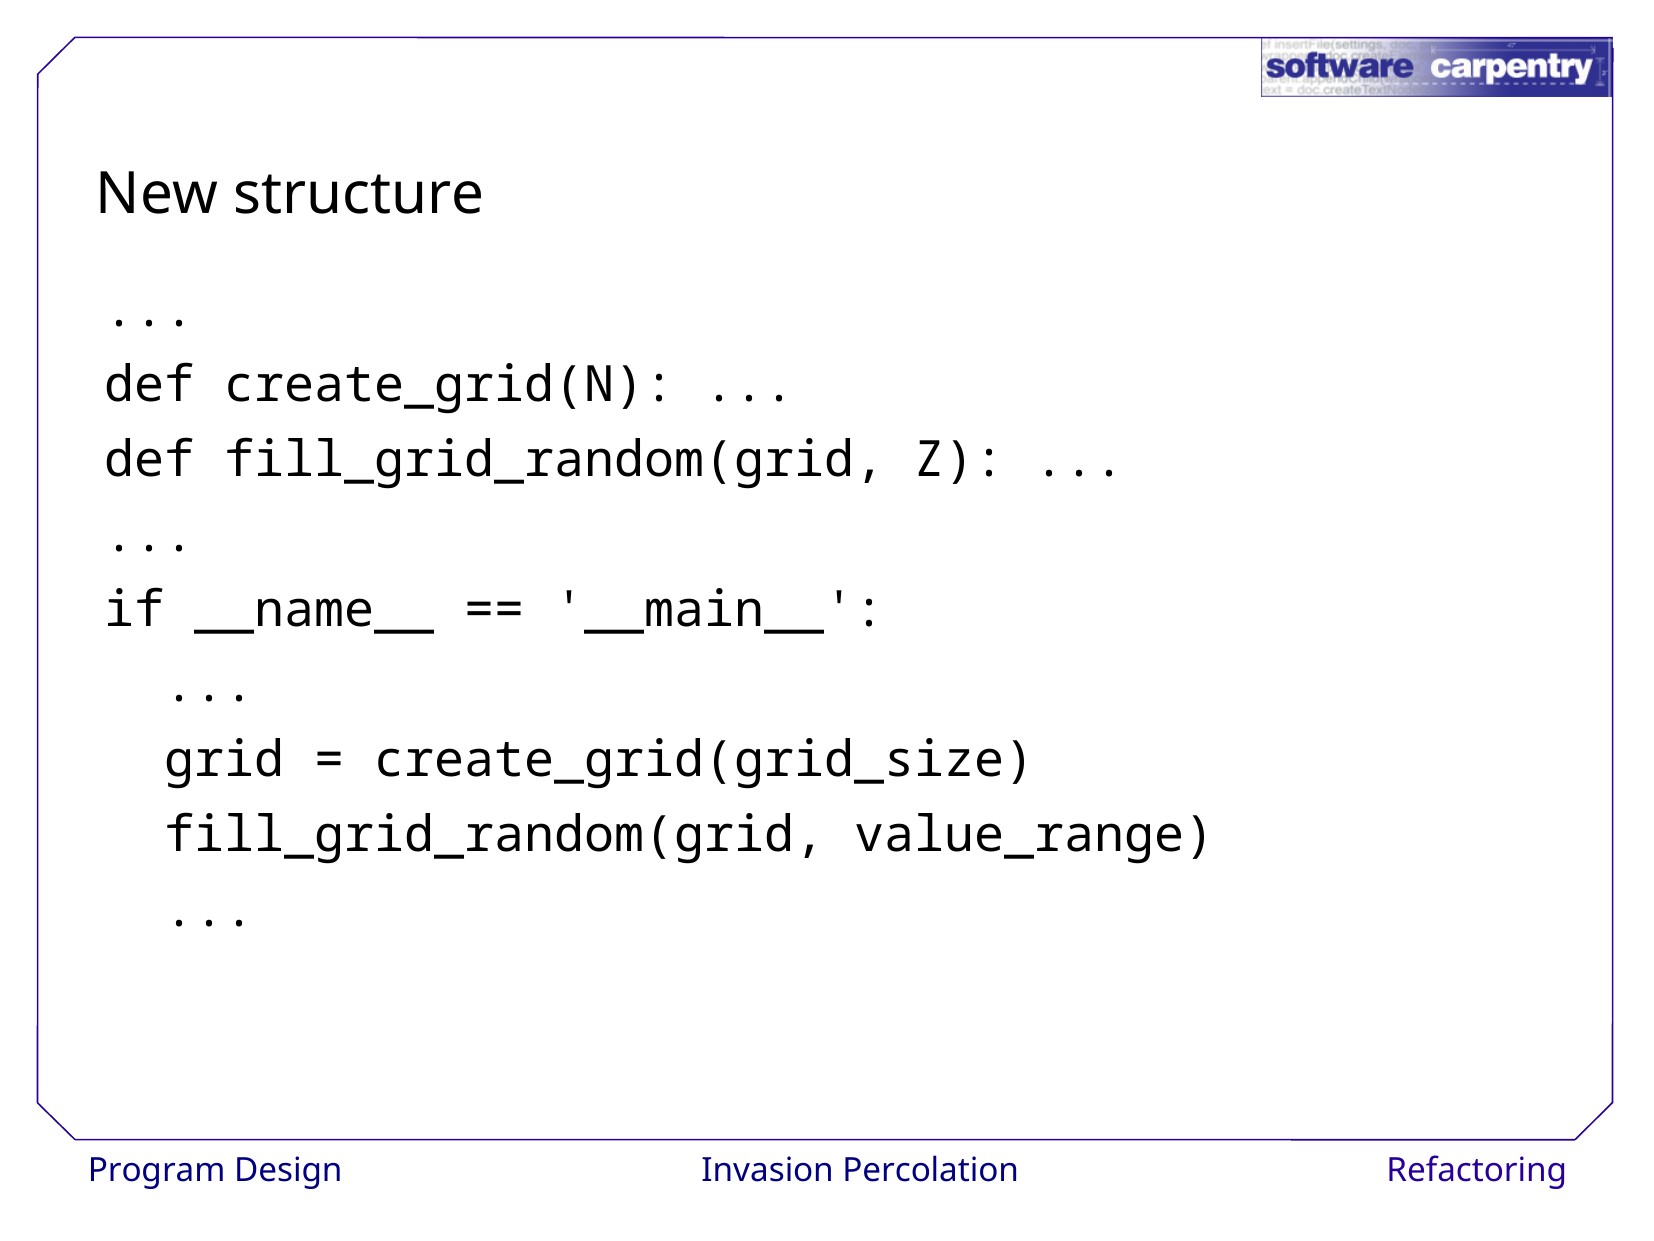

New structure
...
def create_grid(N): ...
def fill_grid_random(grid, Z): ...
...
if __name__ == '__main__':
 ...
 grid = create_grid(grid_size)
 fill_grid_random(grid, value_range)
 ...